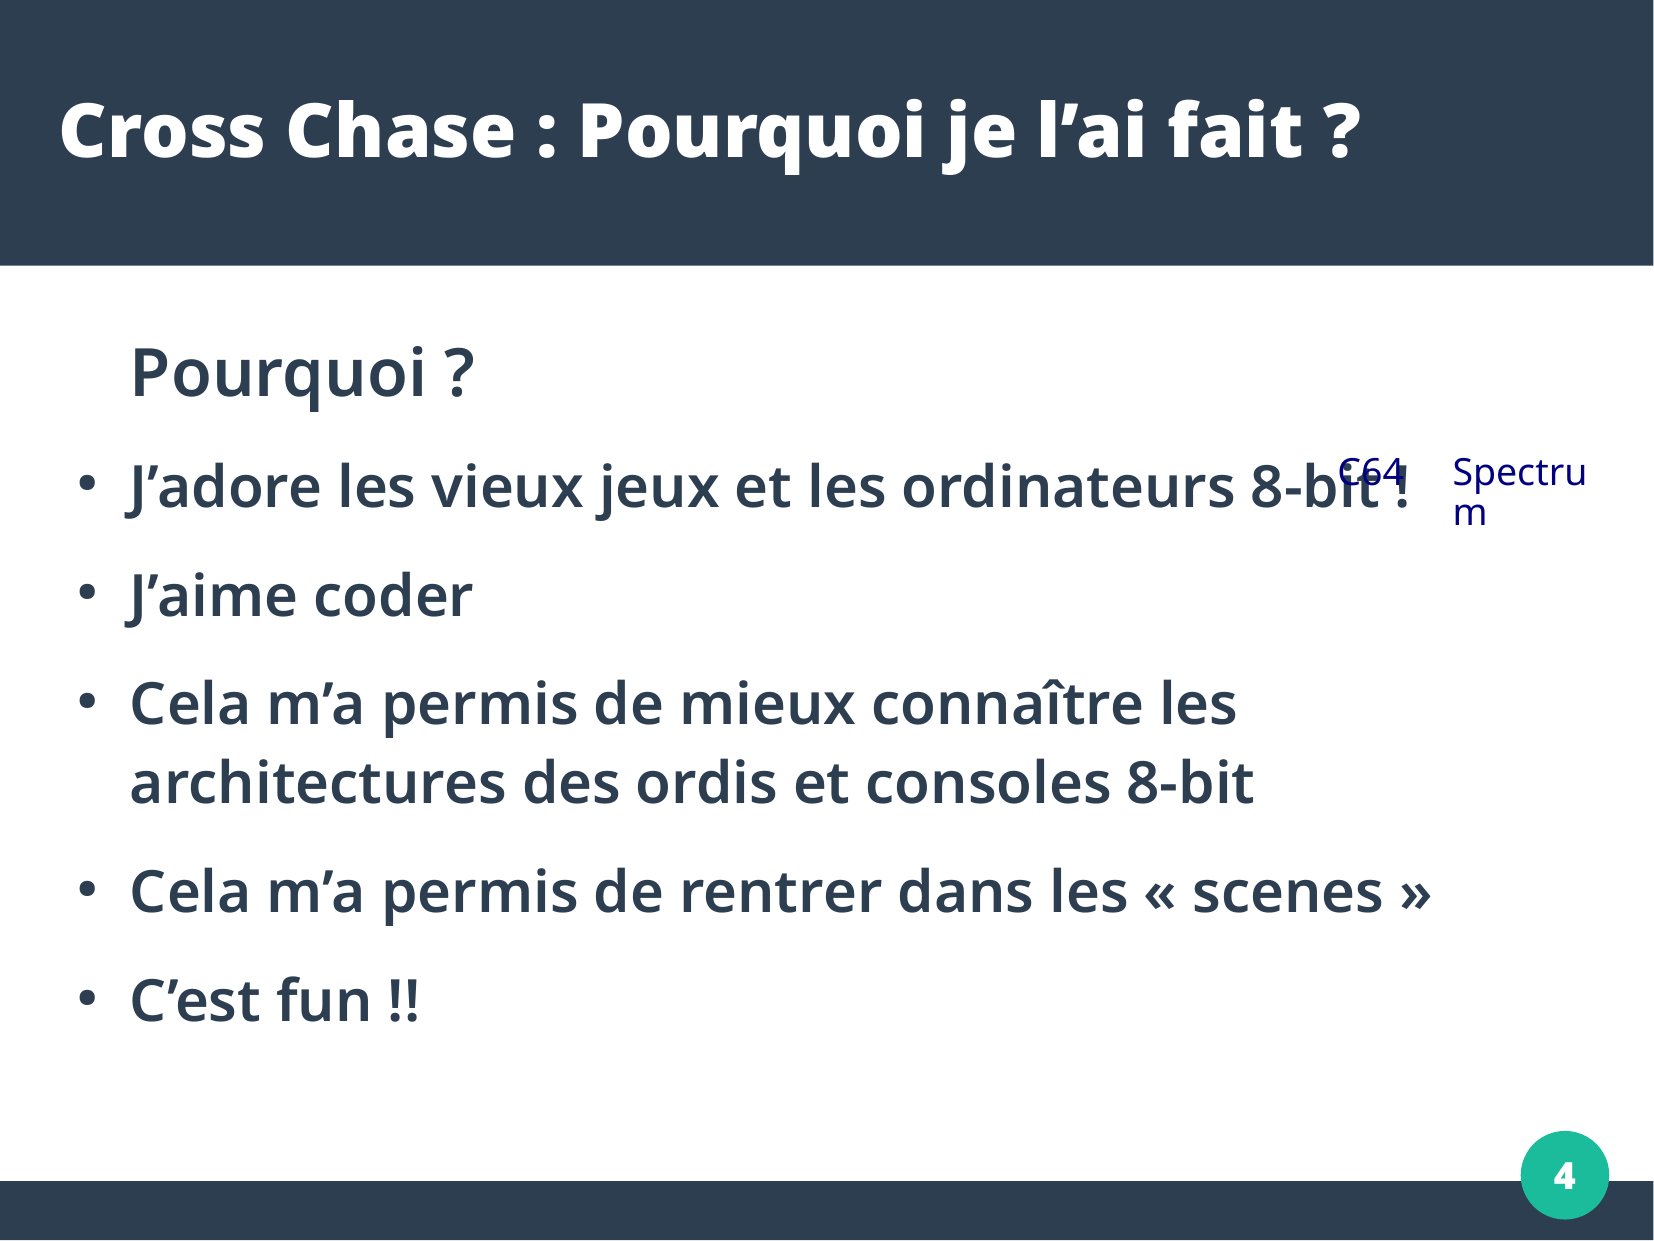

# Cross Chase : Pourquoi je l’ai fait ?
Pourquoi ?
J’adore les vieux jeux et les ordinateurs 8-bit !
J’aime coder
Cela m’a permis de mieux connaître les architectures des ordis et consoles 8-bit
Cela m’a permis de rentrer dans les « scenes »
C’est fun !!
C64
Spectrum
4